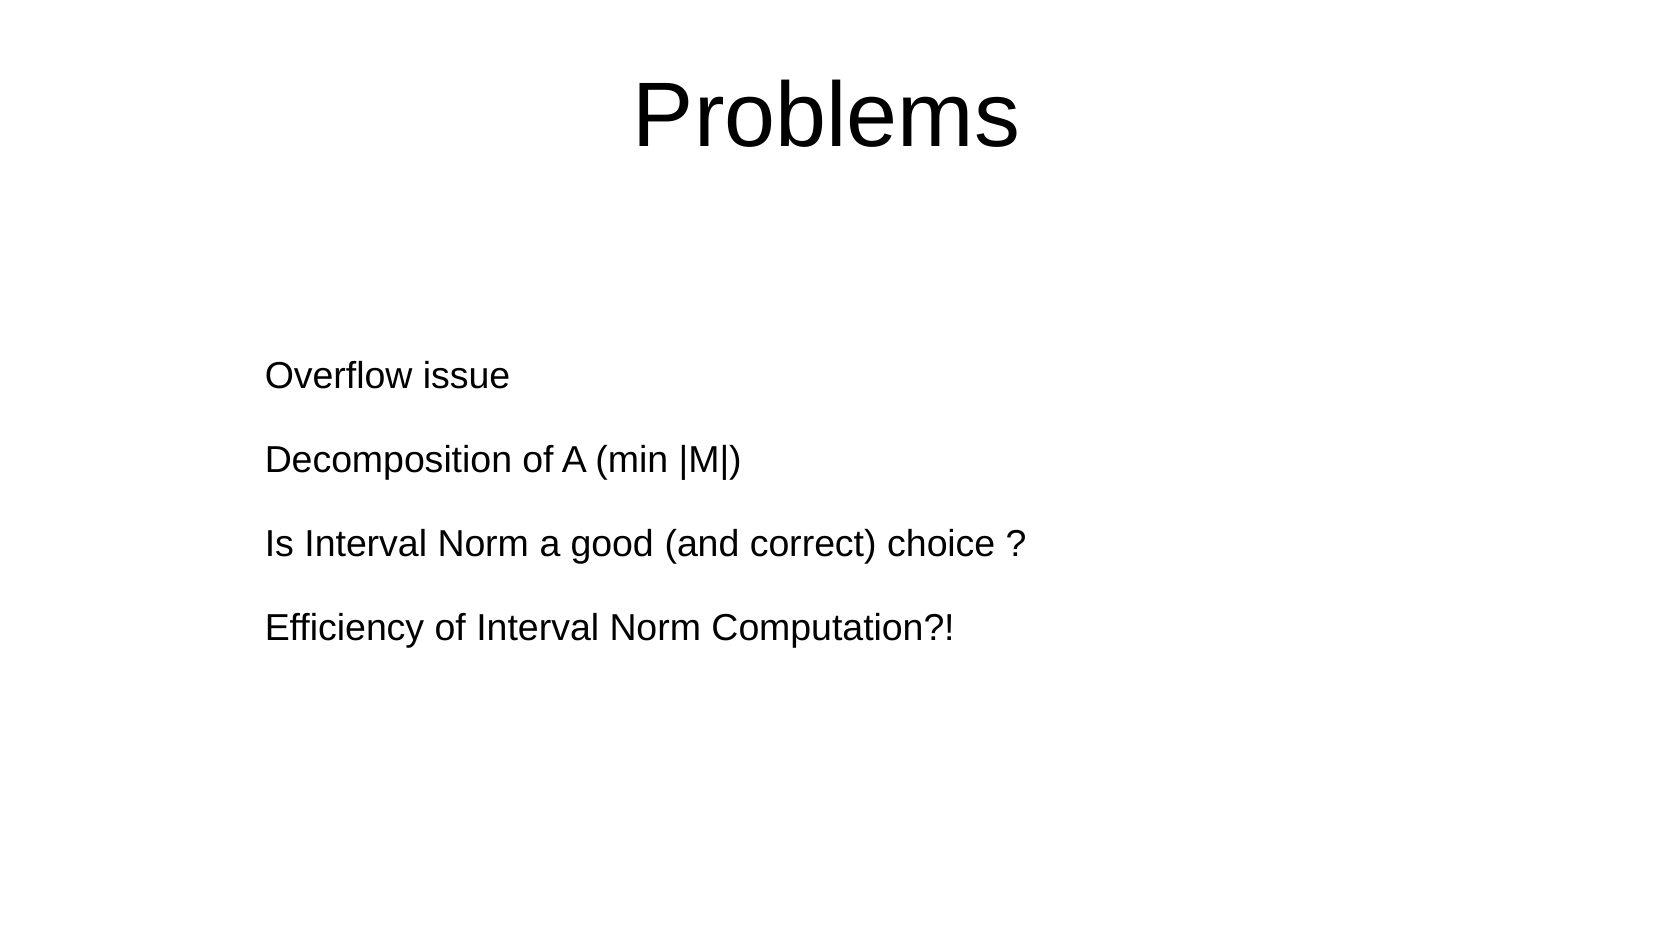

# Problems
Overflow issue
Decomposition of A (min |M|)
Is Interval Norm a good (and correct) choice ?
Efficiency of Interval Norm Computation?!